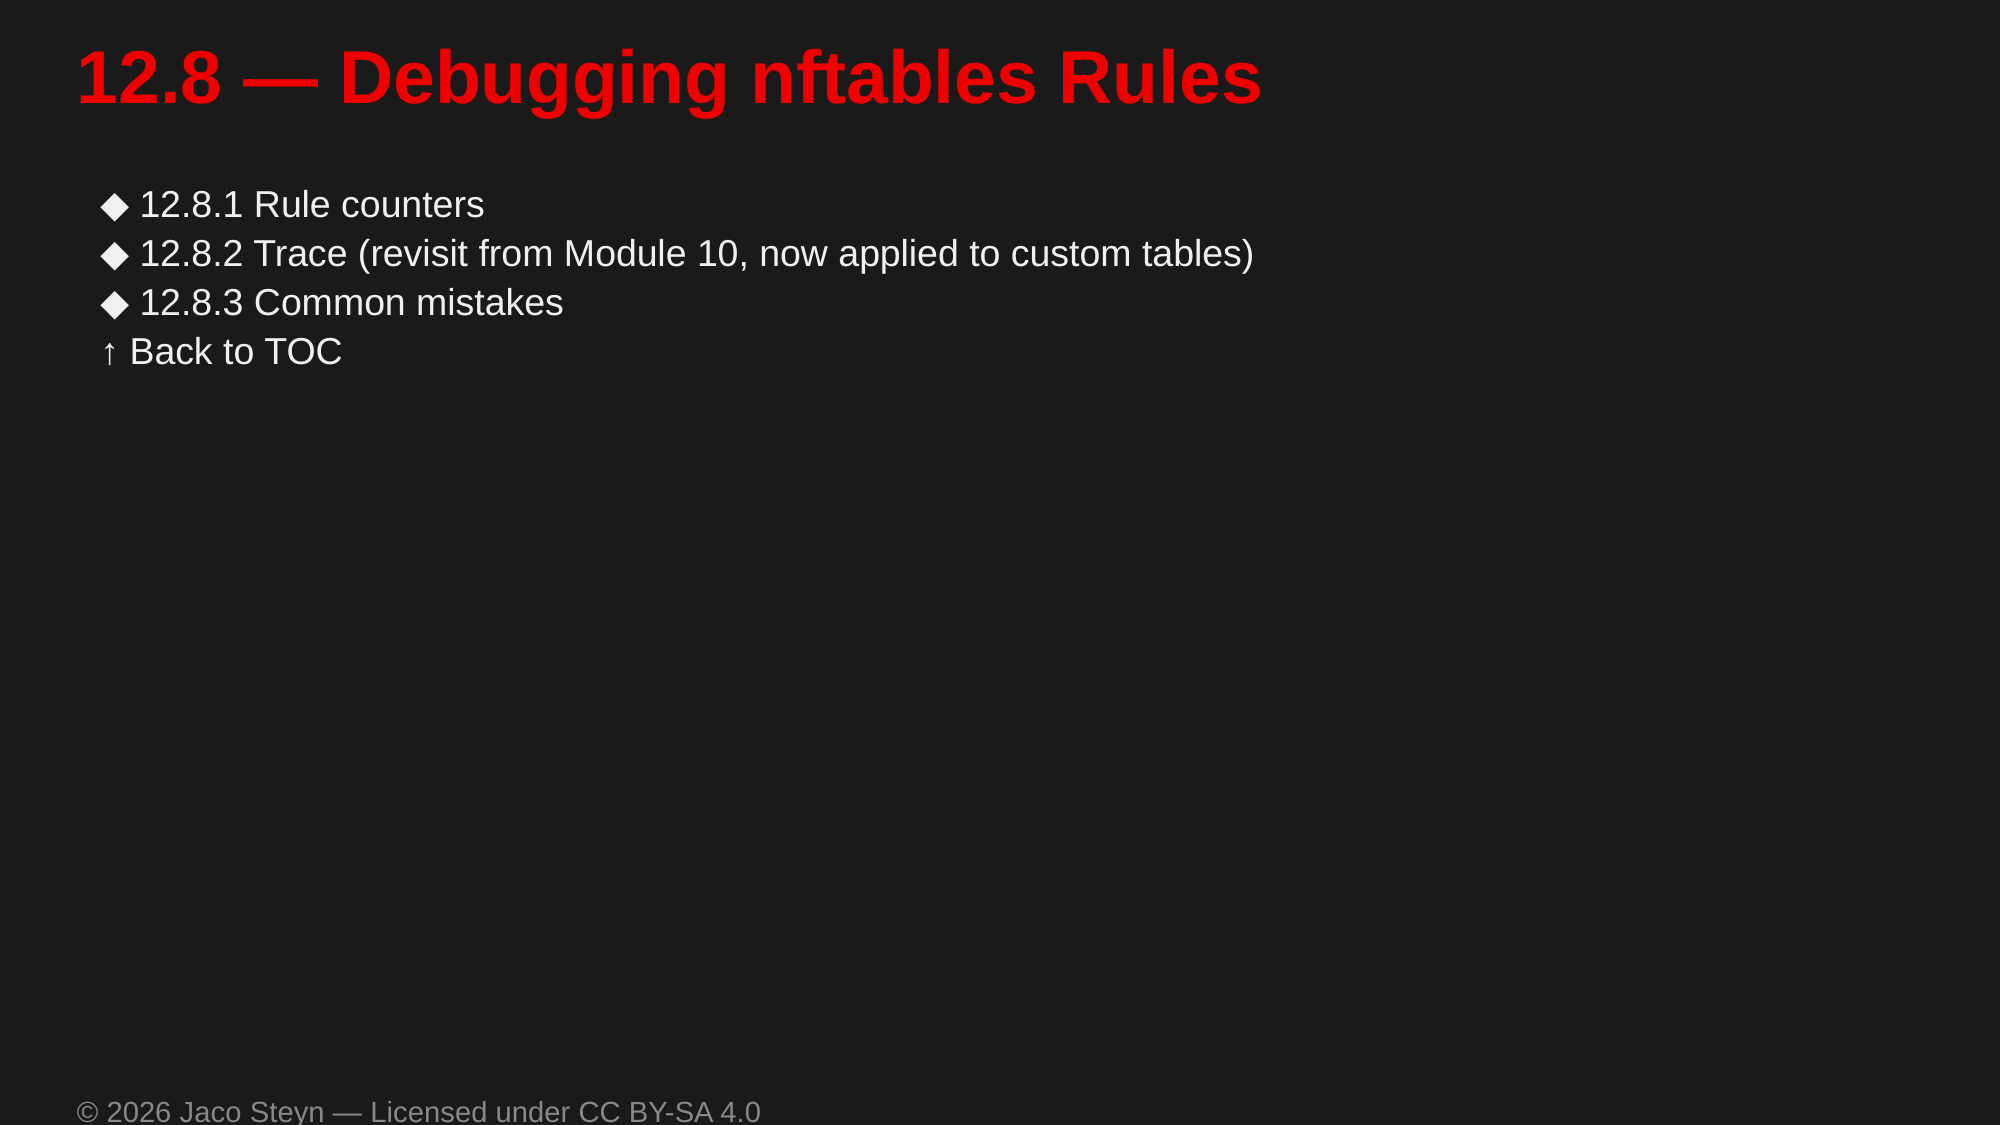

12.8 — Debugging nftables Rules
◆ 12.8.1 Rule counters
◆ 12.8.2 Trace (revisit from Module 10, now applied to custom tables)
◆ 12.8.3 Common mistakes
↑ Back to TOC
© 2026 Jaco Steyn — Licensed under CC BY-SA 4.0